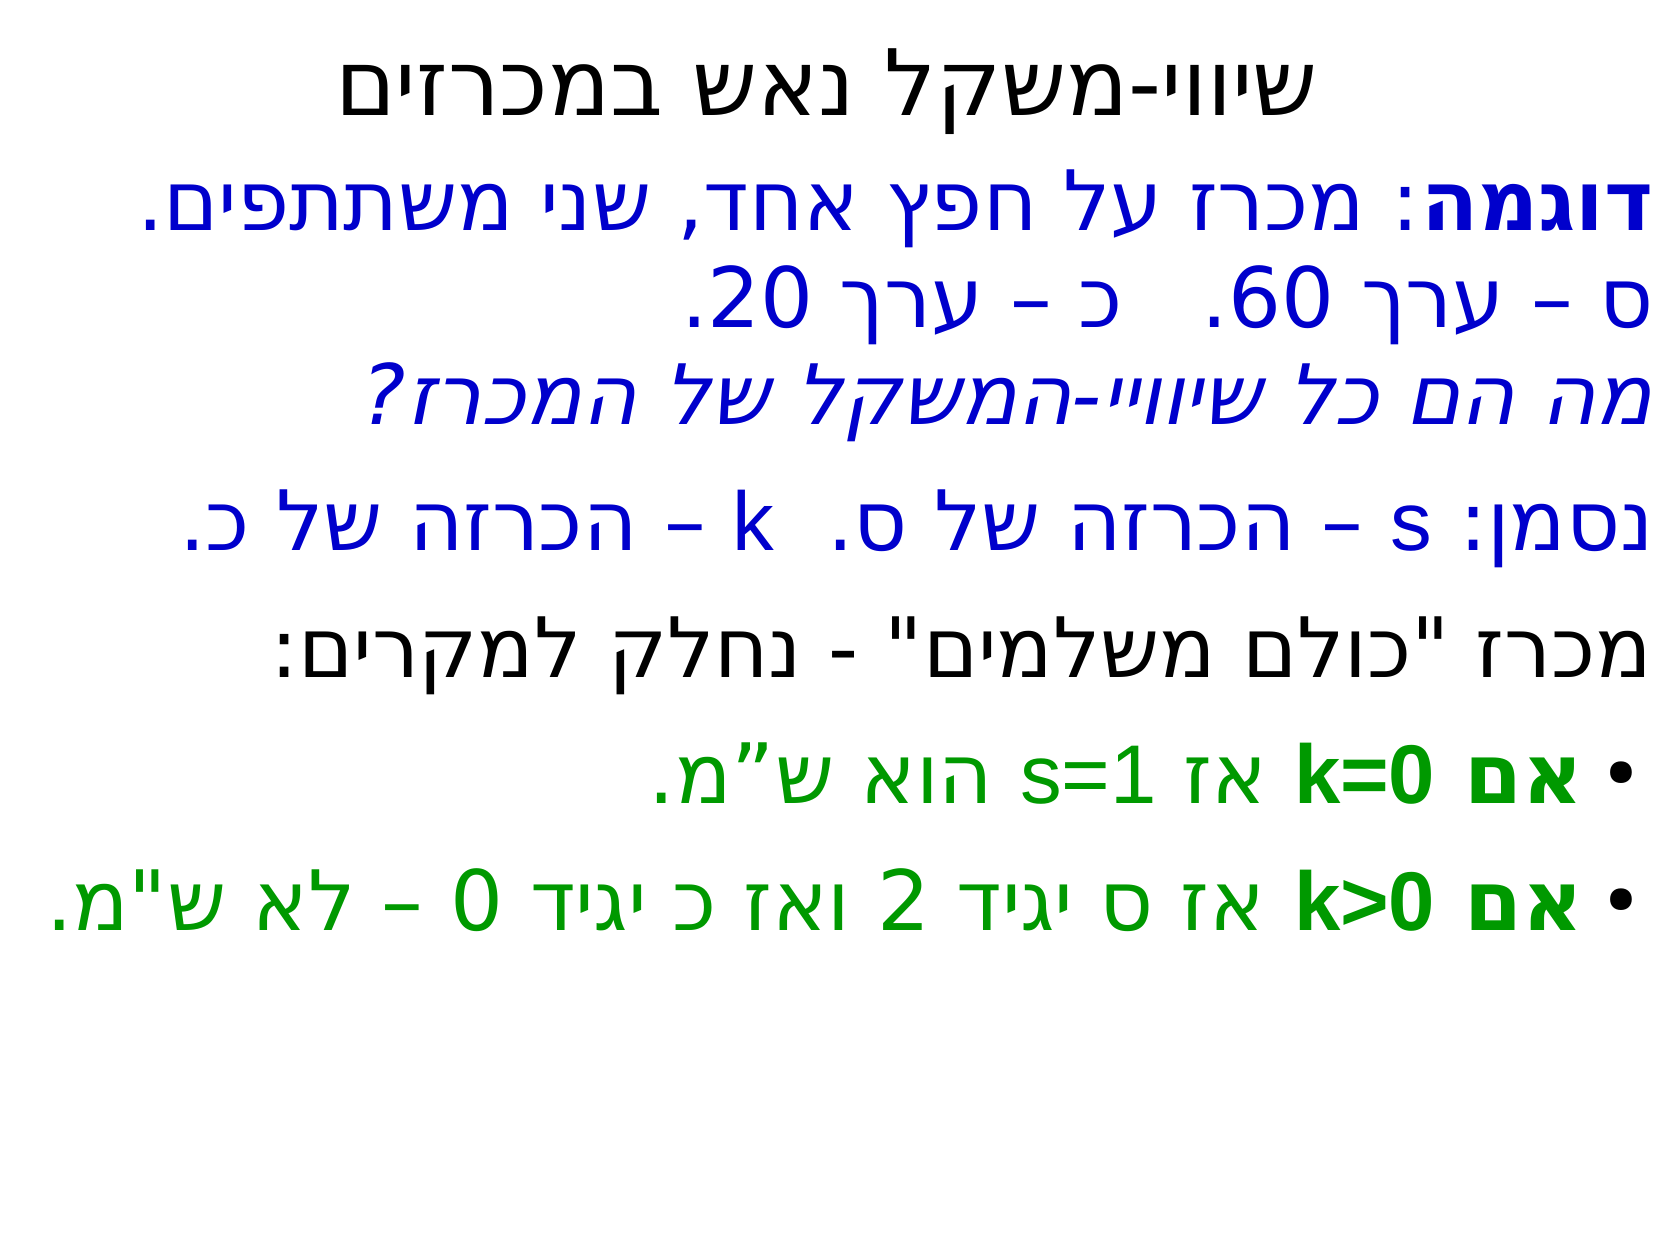

# שיווי-משקל נאש במכרזים
דוגמה: מכרז על חפץ אחד, שני משתתפים.
ס – ערך 60. כ – ערך 20.
מה הם כל שיוויי-המשקל של המכרז?
נסמן: s – הכרזה של ס. k – הכרזה של כ.
מכרז "כולם משלמים" - נחלק למקרים:
אם k=0 אז s=1 הוא ש”מ.
אם k>0 אז ס יגיד 2 ואז כ יגיד 0 – לא ש"מ.